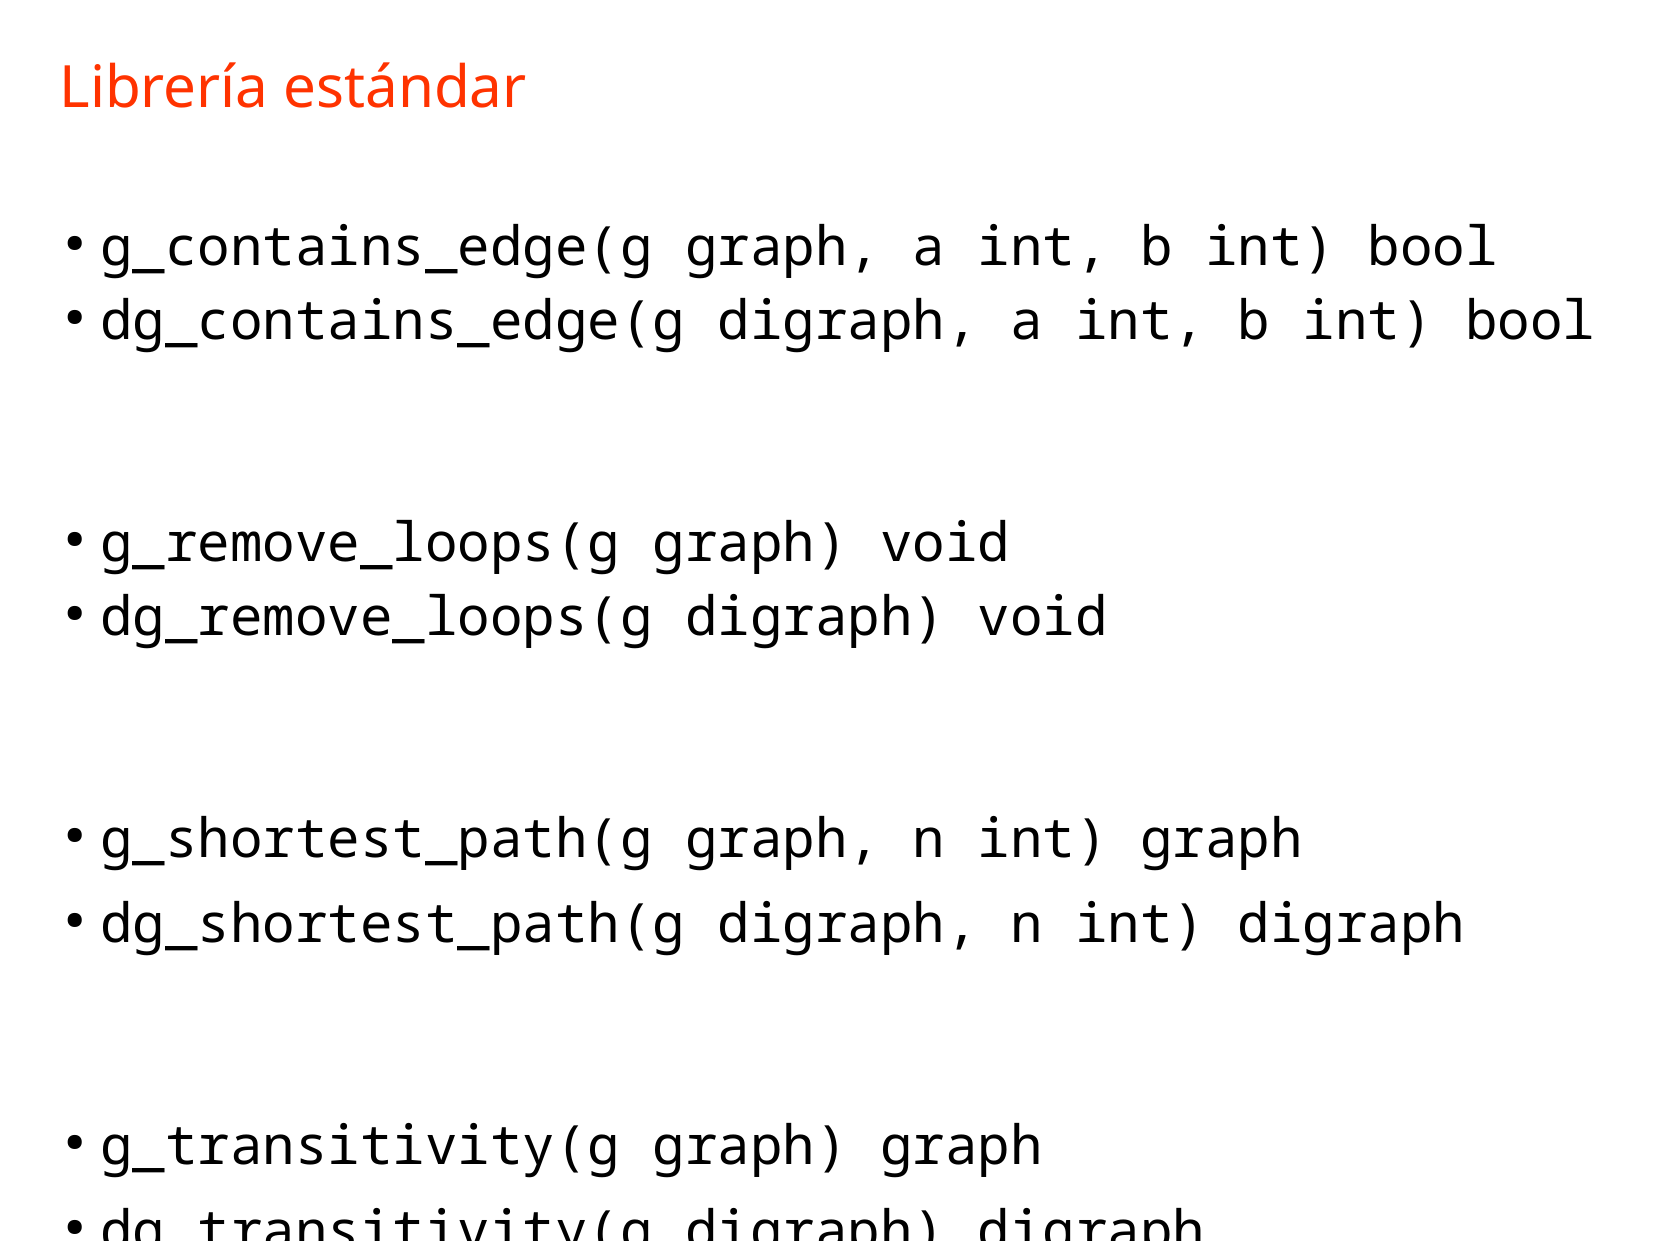

Librería estándar
g_contains_edge(g graph, a int, b int) bool
dg_contains_edge(g digraph, a int, b int) bool
g_remove_loops(g graph) void
dg_remove_loops(g digraph) void
g_shortest_path(g graph, n int) graph
dg_shortest_path(g digraph, n int) digraph
g_transitivity(g graph) graph
dg_transitivity(g digraph) digraph